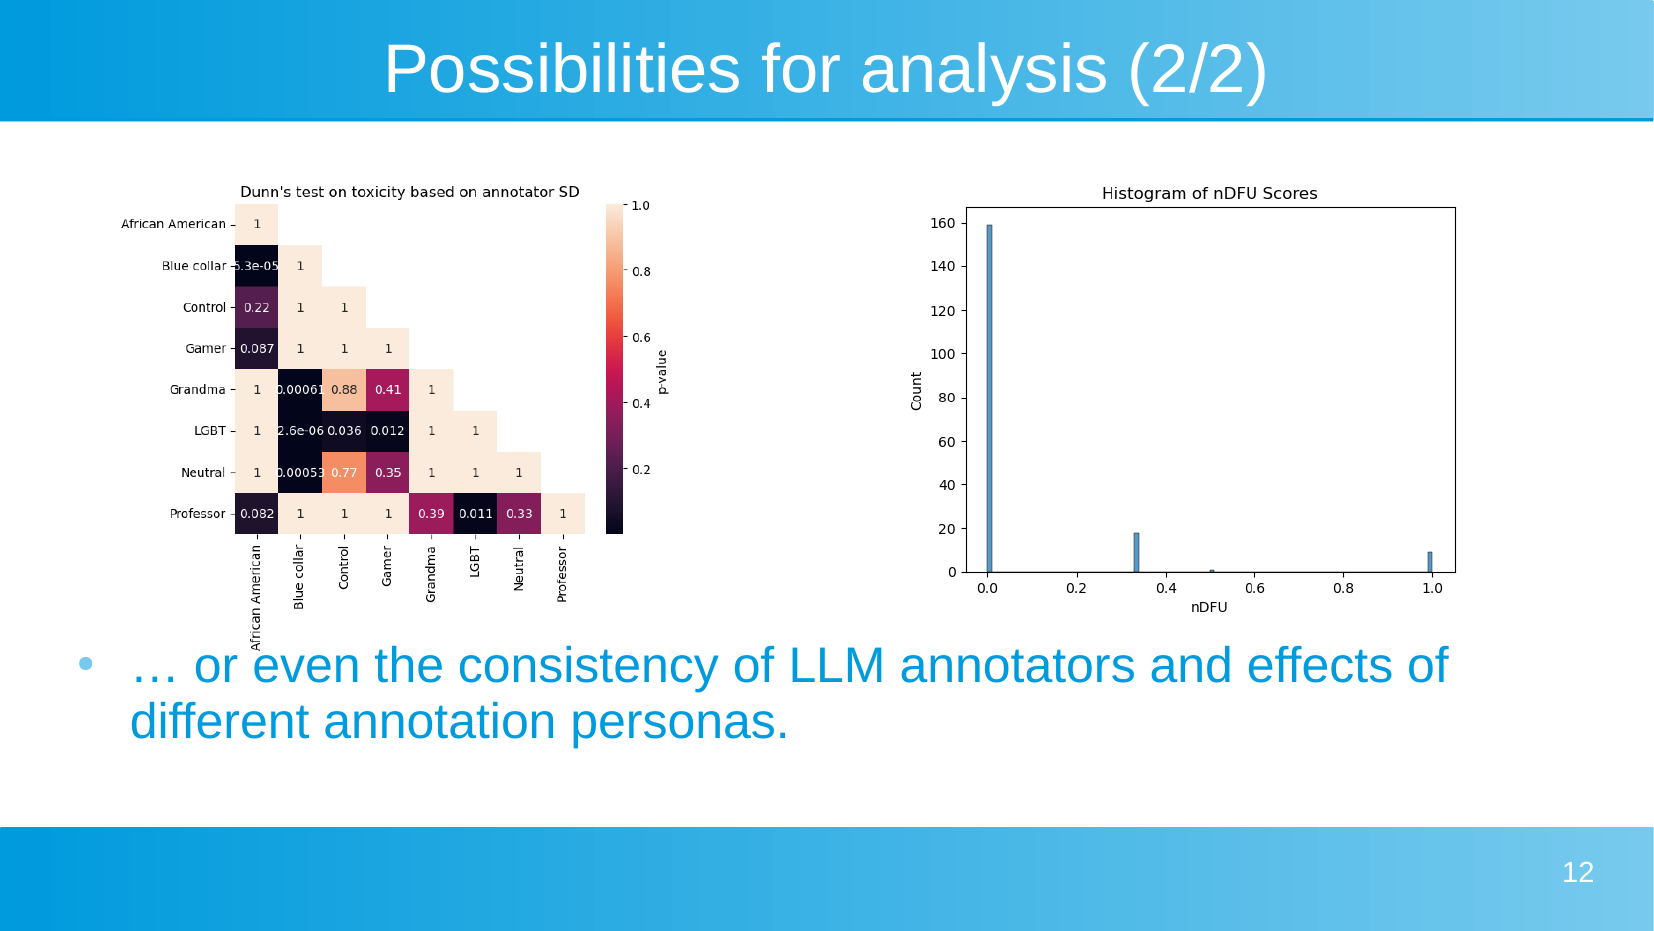

# Possibilities for analysis (2/2)
… or even the consistency of LLM annotators and effects of different annotation personas.
12